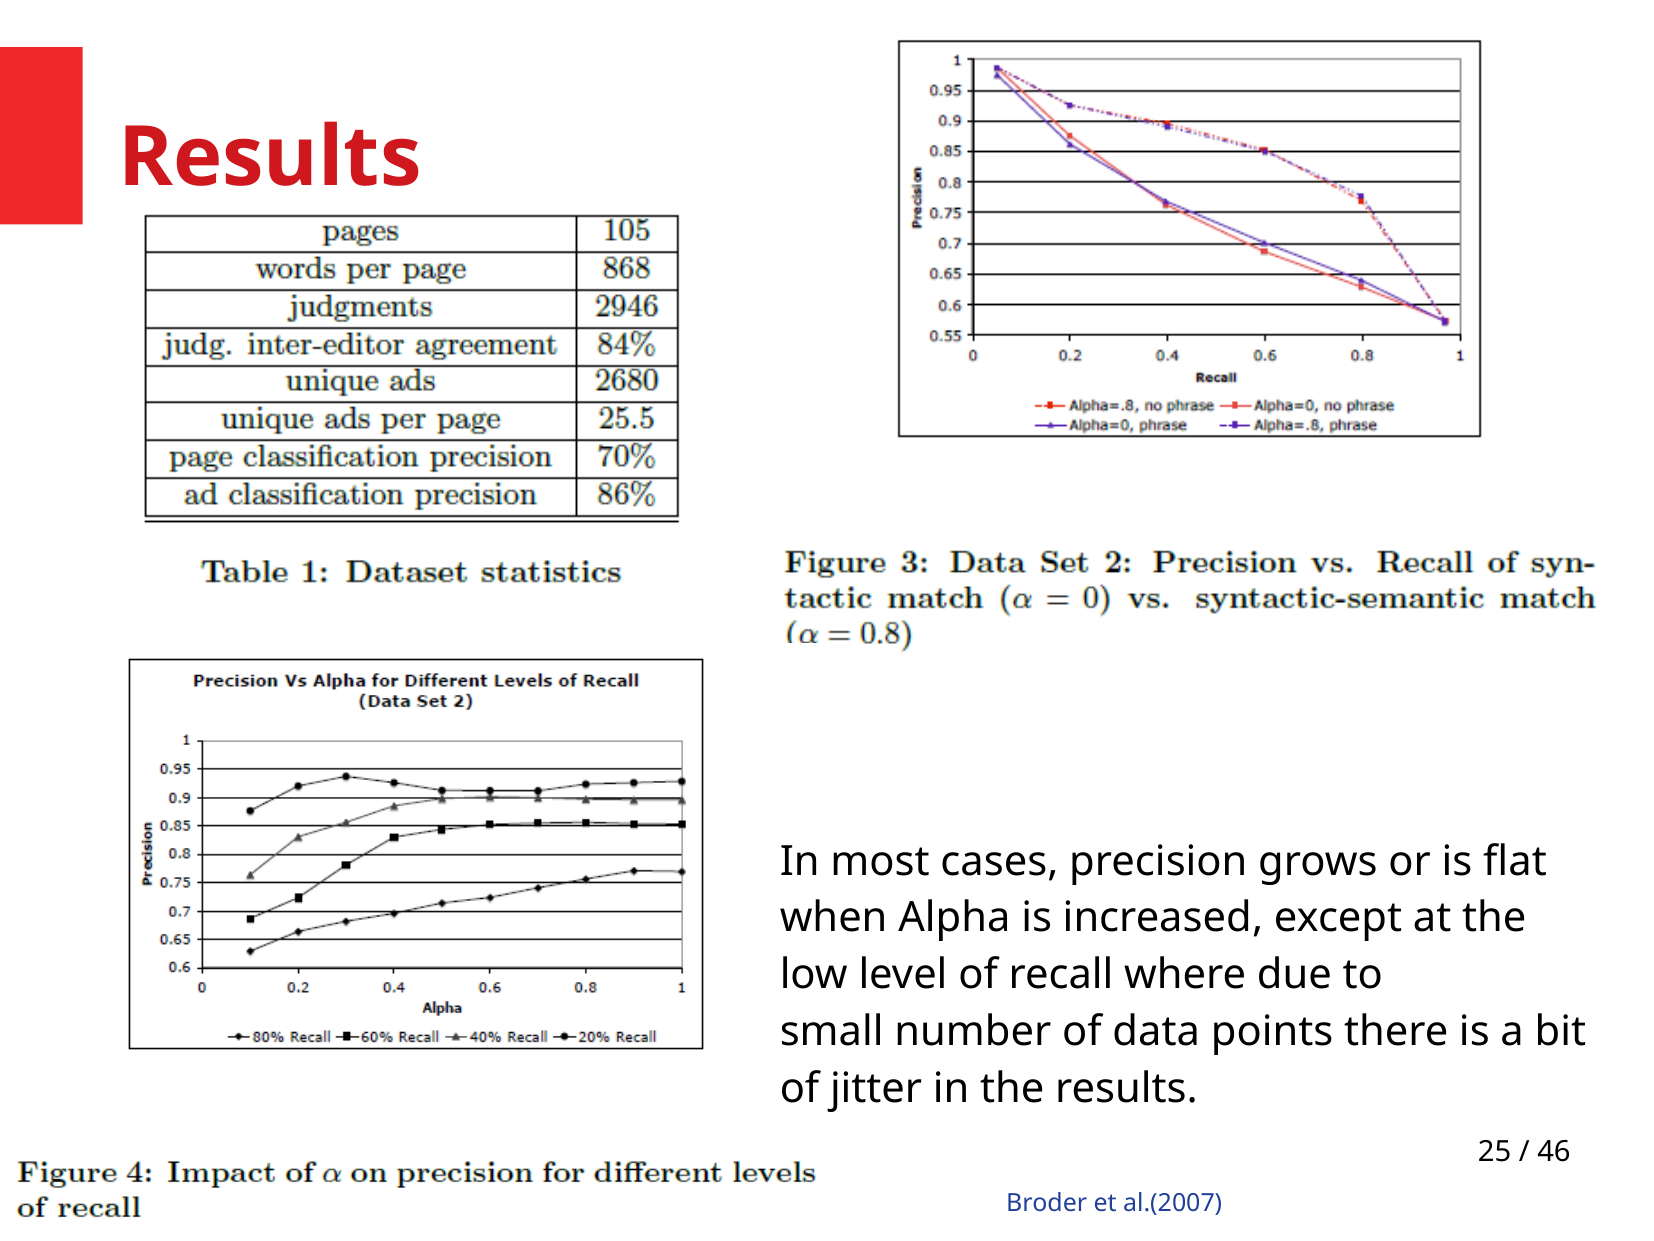

# Results
In most cases, precision grows or is flat when Alpha is increased, except at the low level of recall where due to
small number of data points there is a bit of jitter in the results.
25
Broder et al.(2007)